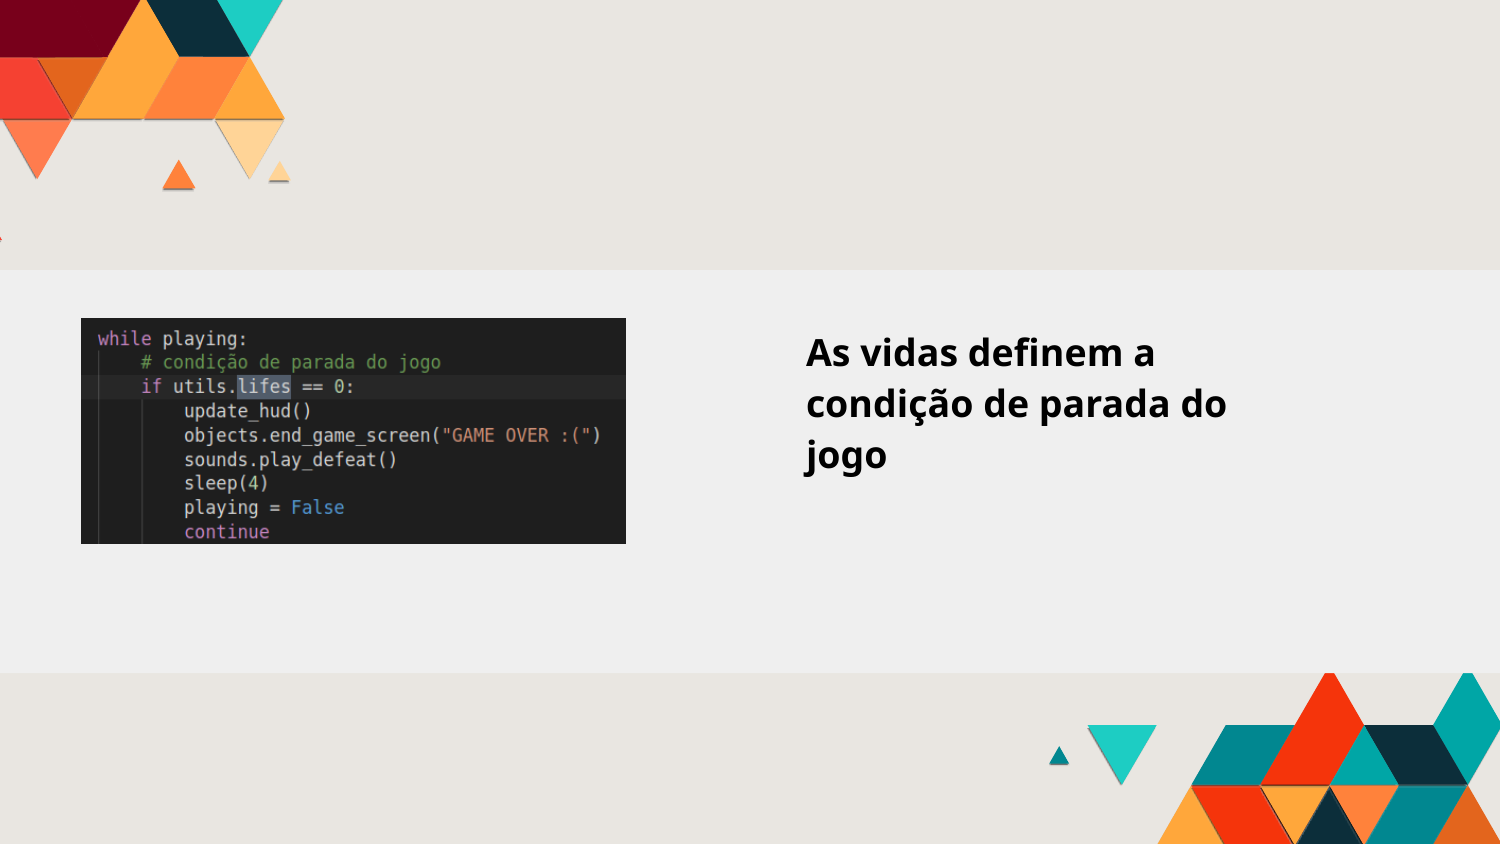

As vidas definem a condição de parada do jogo